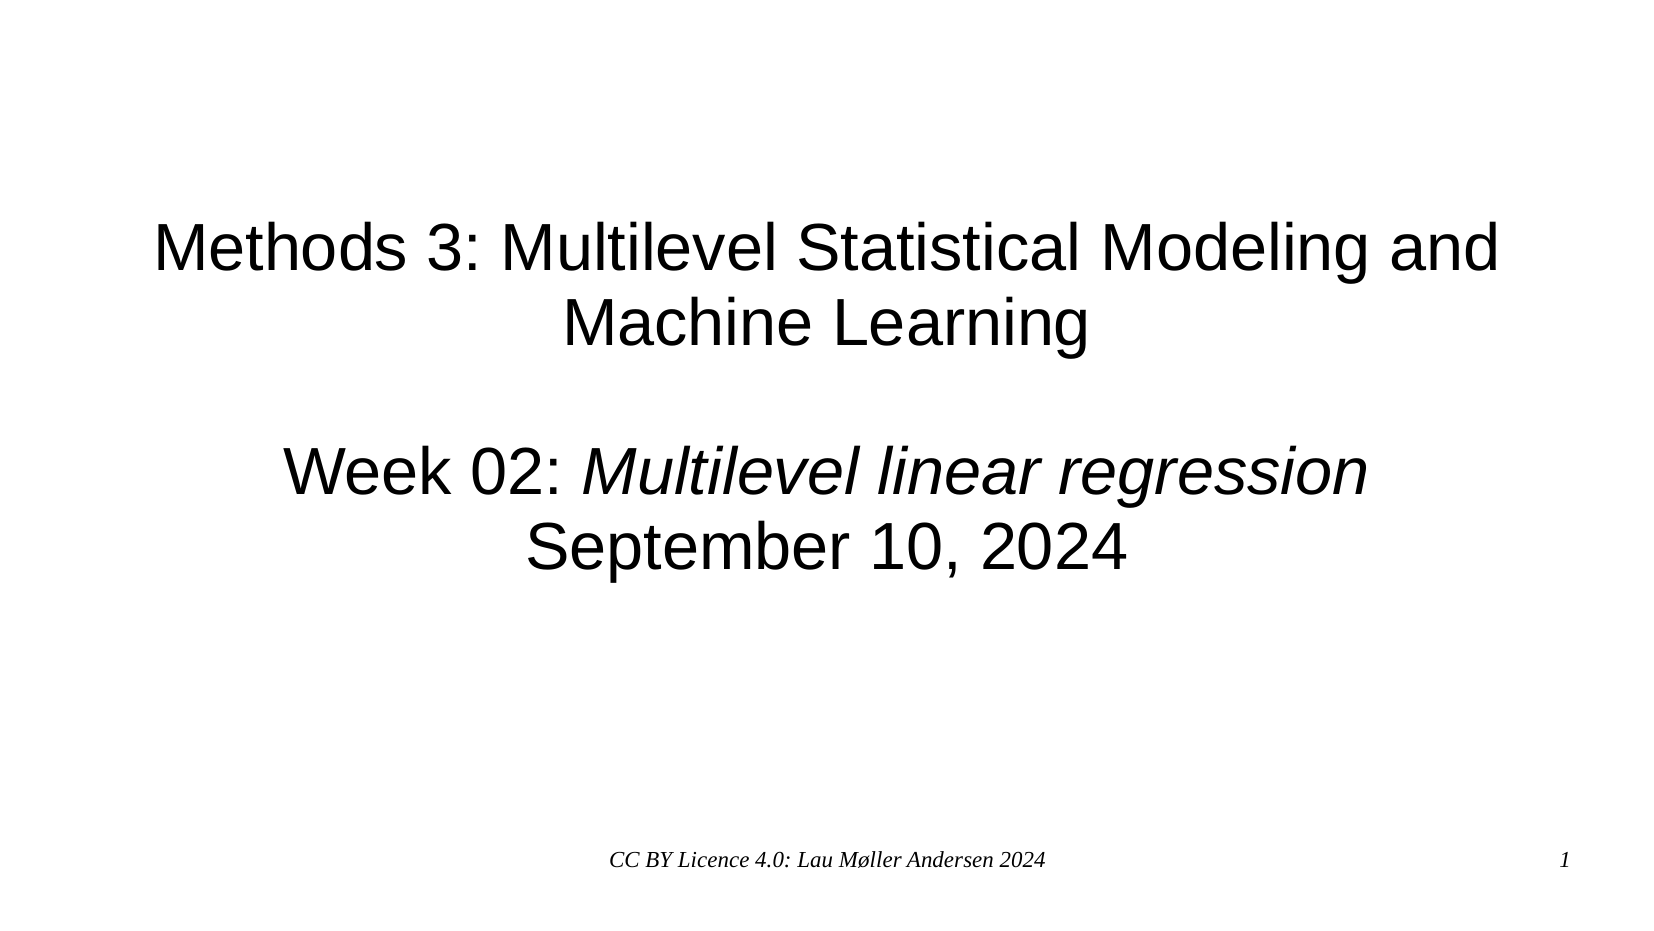

# Methods 3: Multilevel Statistical Modeling and Machine Learning
Week 02: Multilevel linear regression
September 10, 2024
CC BY Licence 4.0: Lau Møller Andersen 2024
1